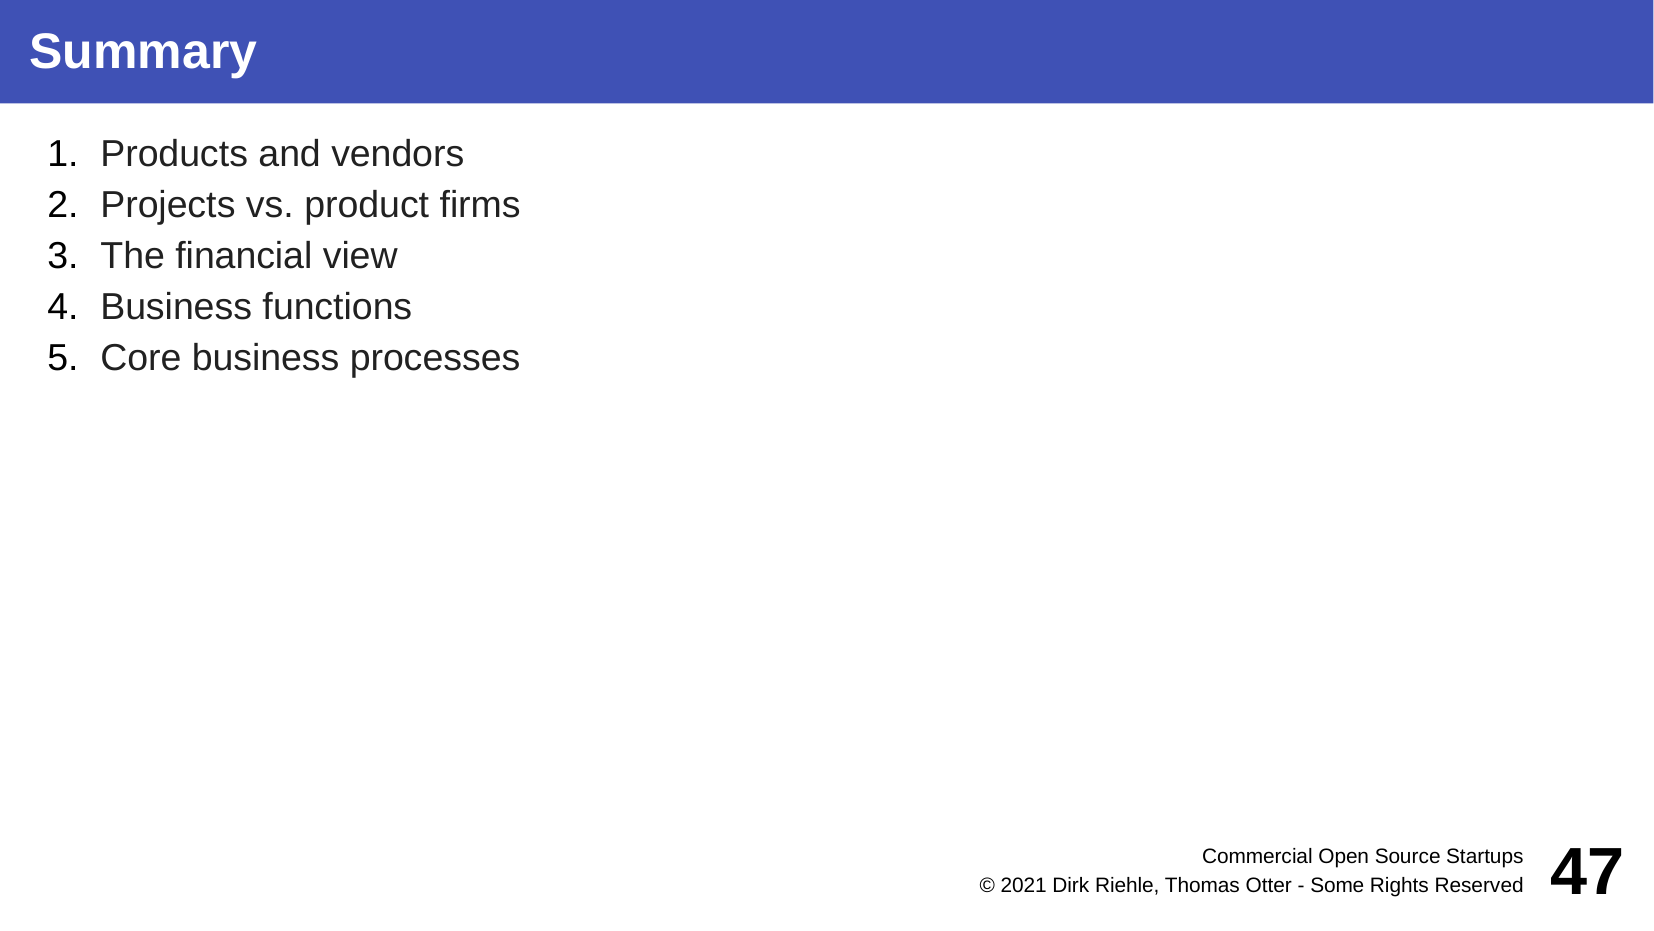

# Summary
Products and vendors
Projects vs. product firms
The financial view
Business functions
Core business processes
Commercial Open Source Startups
47
© 2021 Dirk Riehle, Thomas Otter - Some Rights Reserved